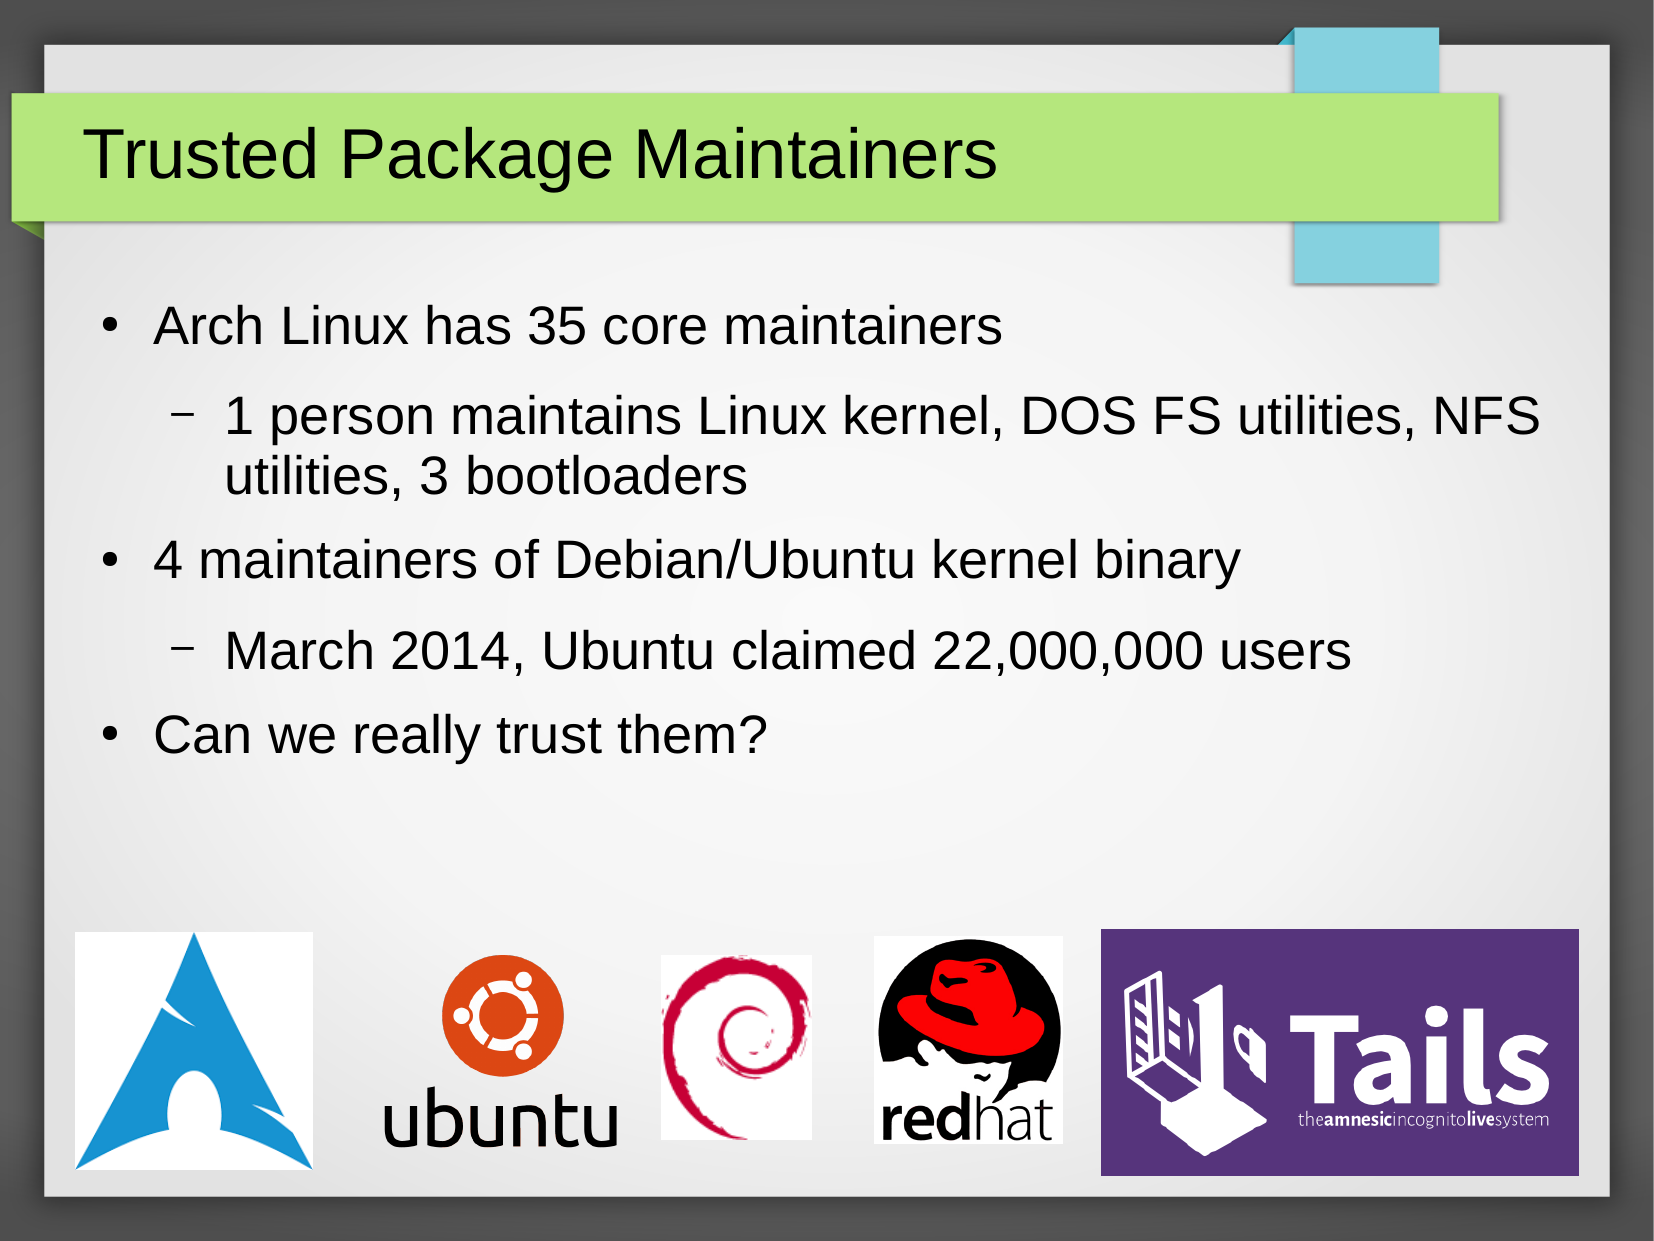

# Trusted Package Maintainers
Arch Linux has 35 core maintainers
1 person maintains Linux kernel, DOS FS utilities, NFS utilities, 3 bootloaders
4 maintainers of Debian/Ubuntu kernel binary
March 2014, Ubuntu claimed 22,000,000 users
Can we really trust them?